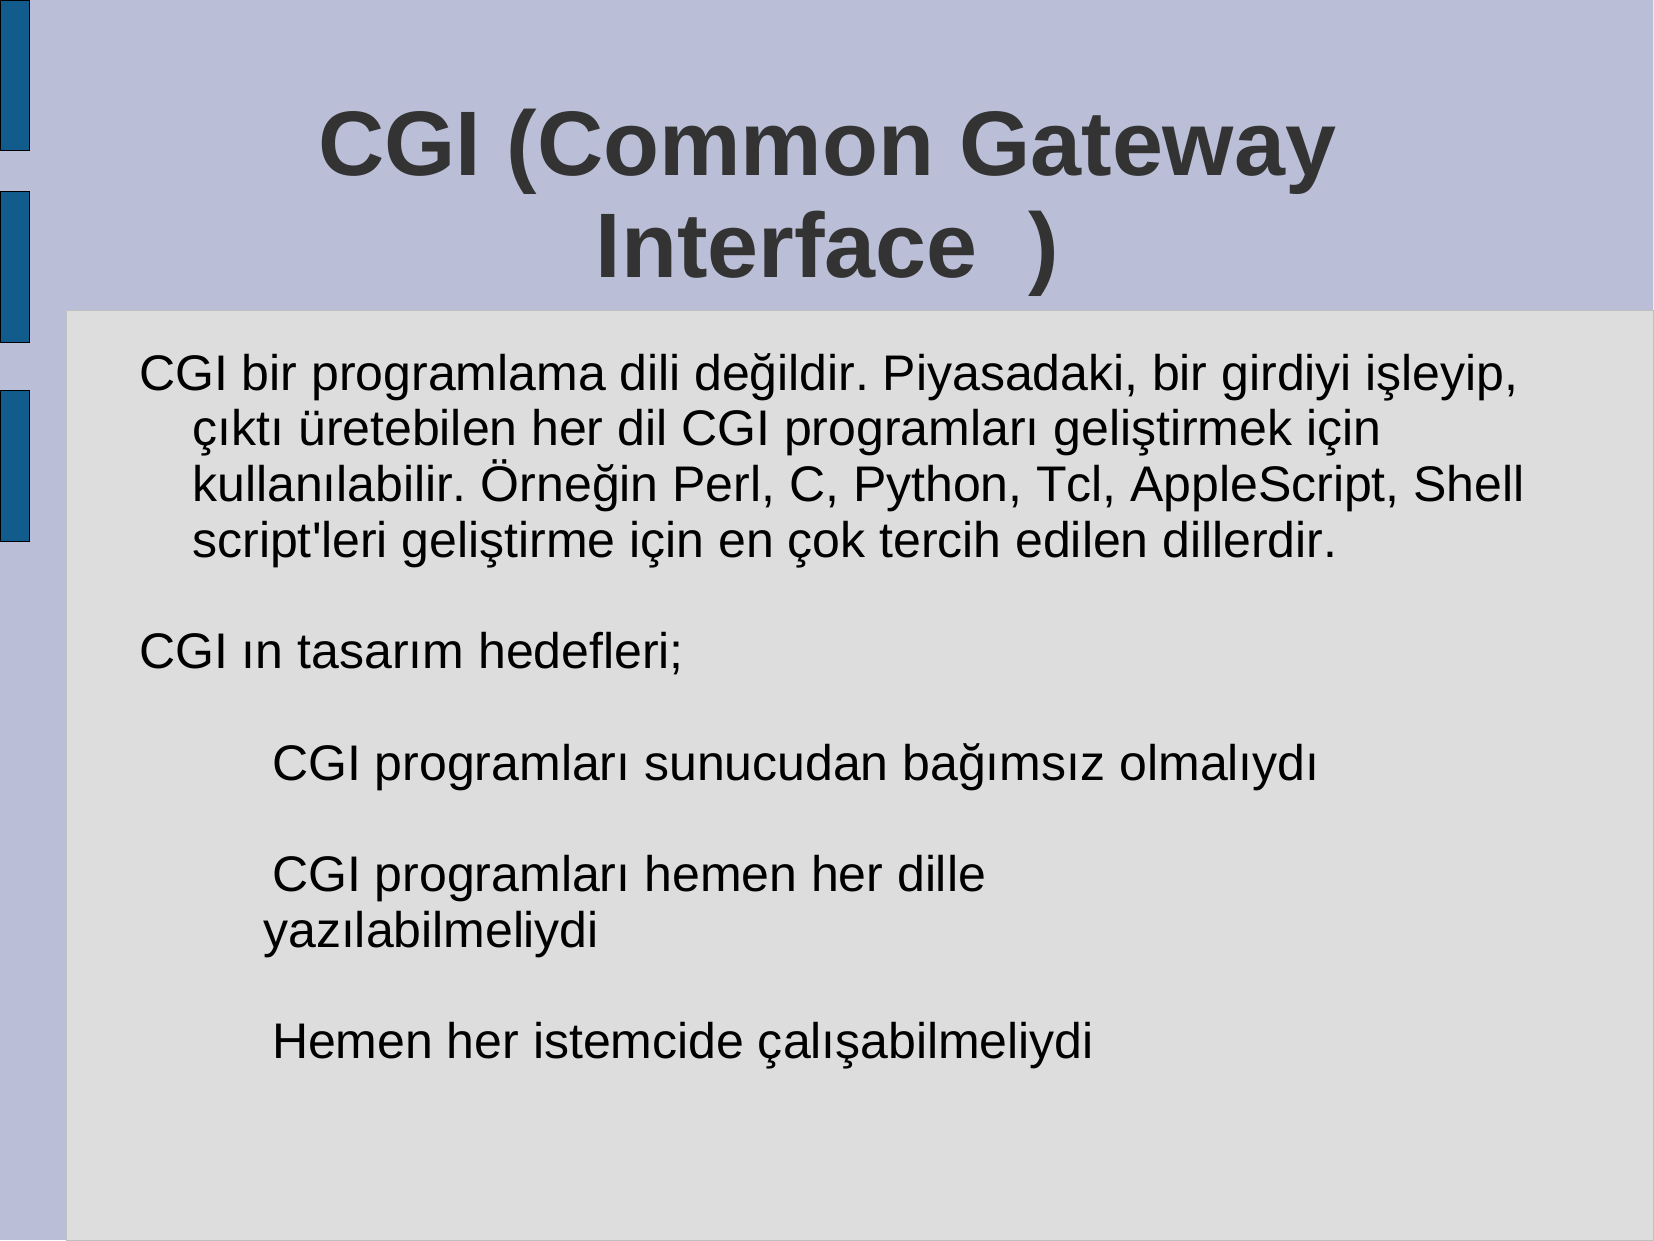

# CGI (Common Gateway Interface )
CGI bir programlama dili değildir. Piyasadaki, bir girdiyi işleyip, çıktı üretebilen her dil CGI programları geliştirmek için kullanılabilir. Örneğin Perl, C, Python, Tcl, AppleScript, Shell script'leri geliştirme için en çok tercih edilen dillerdir.
CGI ın tasarım hedefleri;
 CGI programları sunucudan bağımsız olmalıydı
 CGI programları hemen her dille yazılabilmeliydi
 Hemen her istemcide çalışabilmeliydi